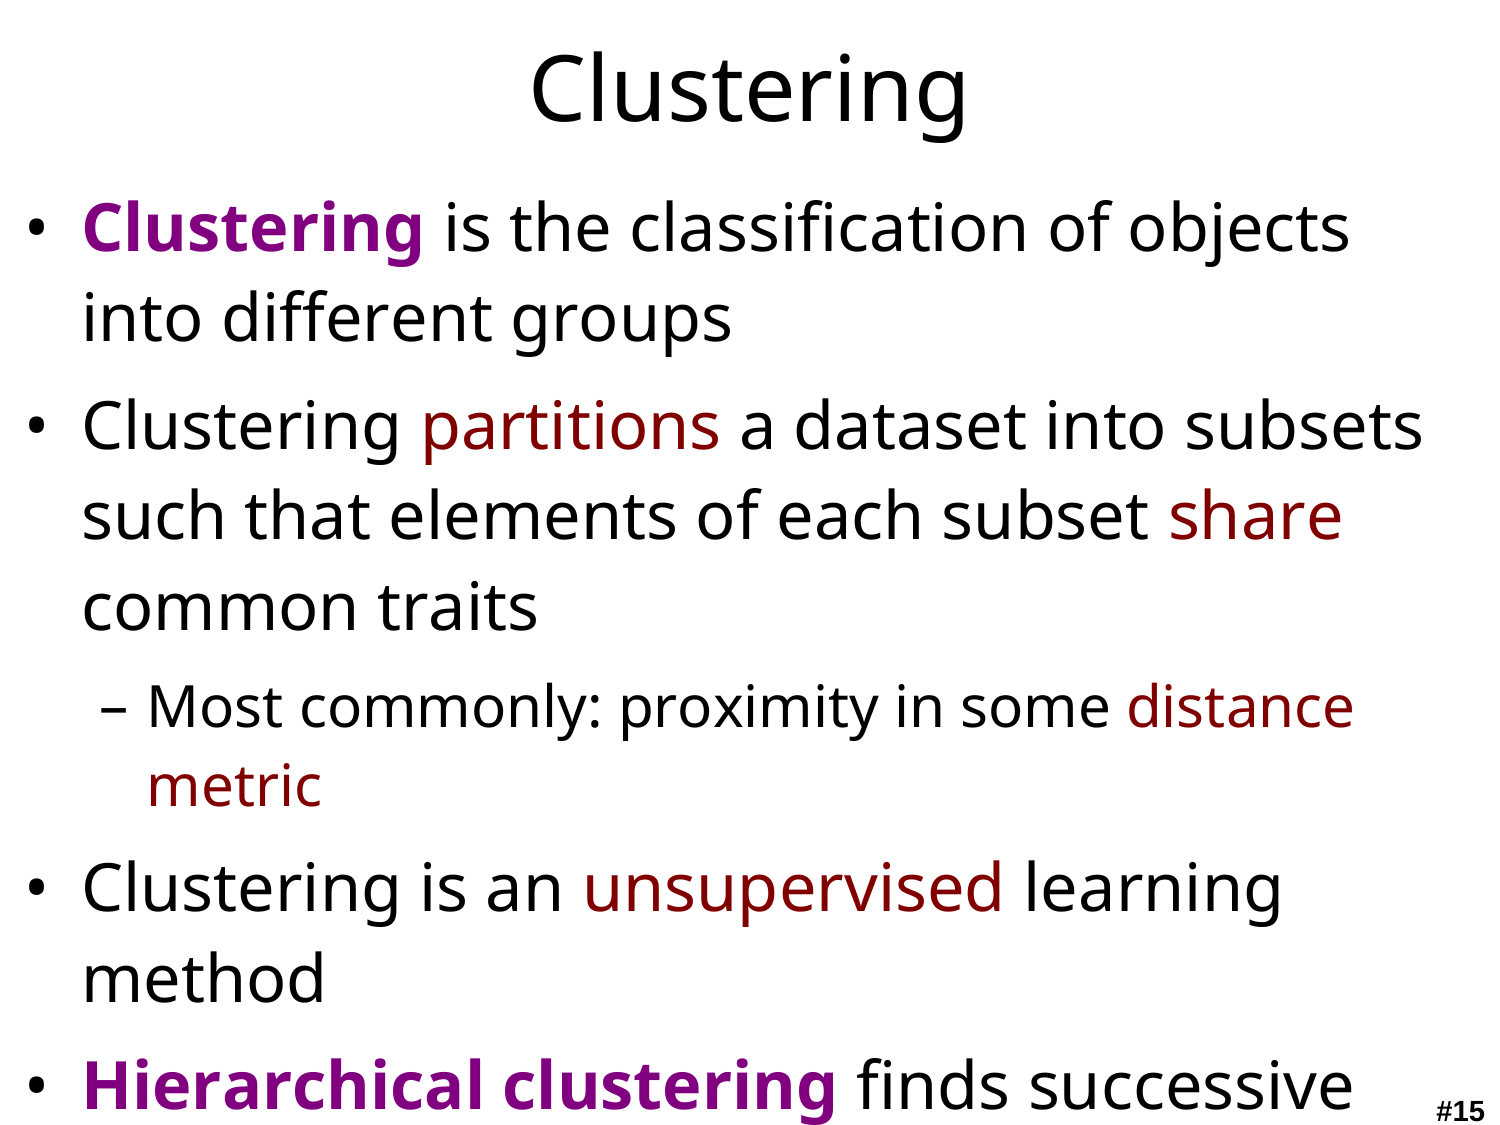

# Clustering
Clustering is the classification of objects into different groups
Clustering partitions a dataset into subsets such that elements of each subset share common traits
Most commonly: proximity in some distance metric
Clustering is an unsupervised learning method
Hierarchical clustering finds successive clusters using previously-established clusters
Top-down = divisive. Bottom-up = agglomerative.
15